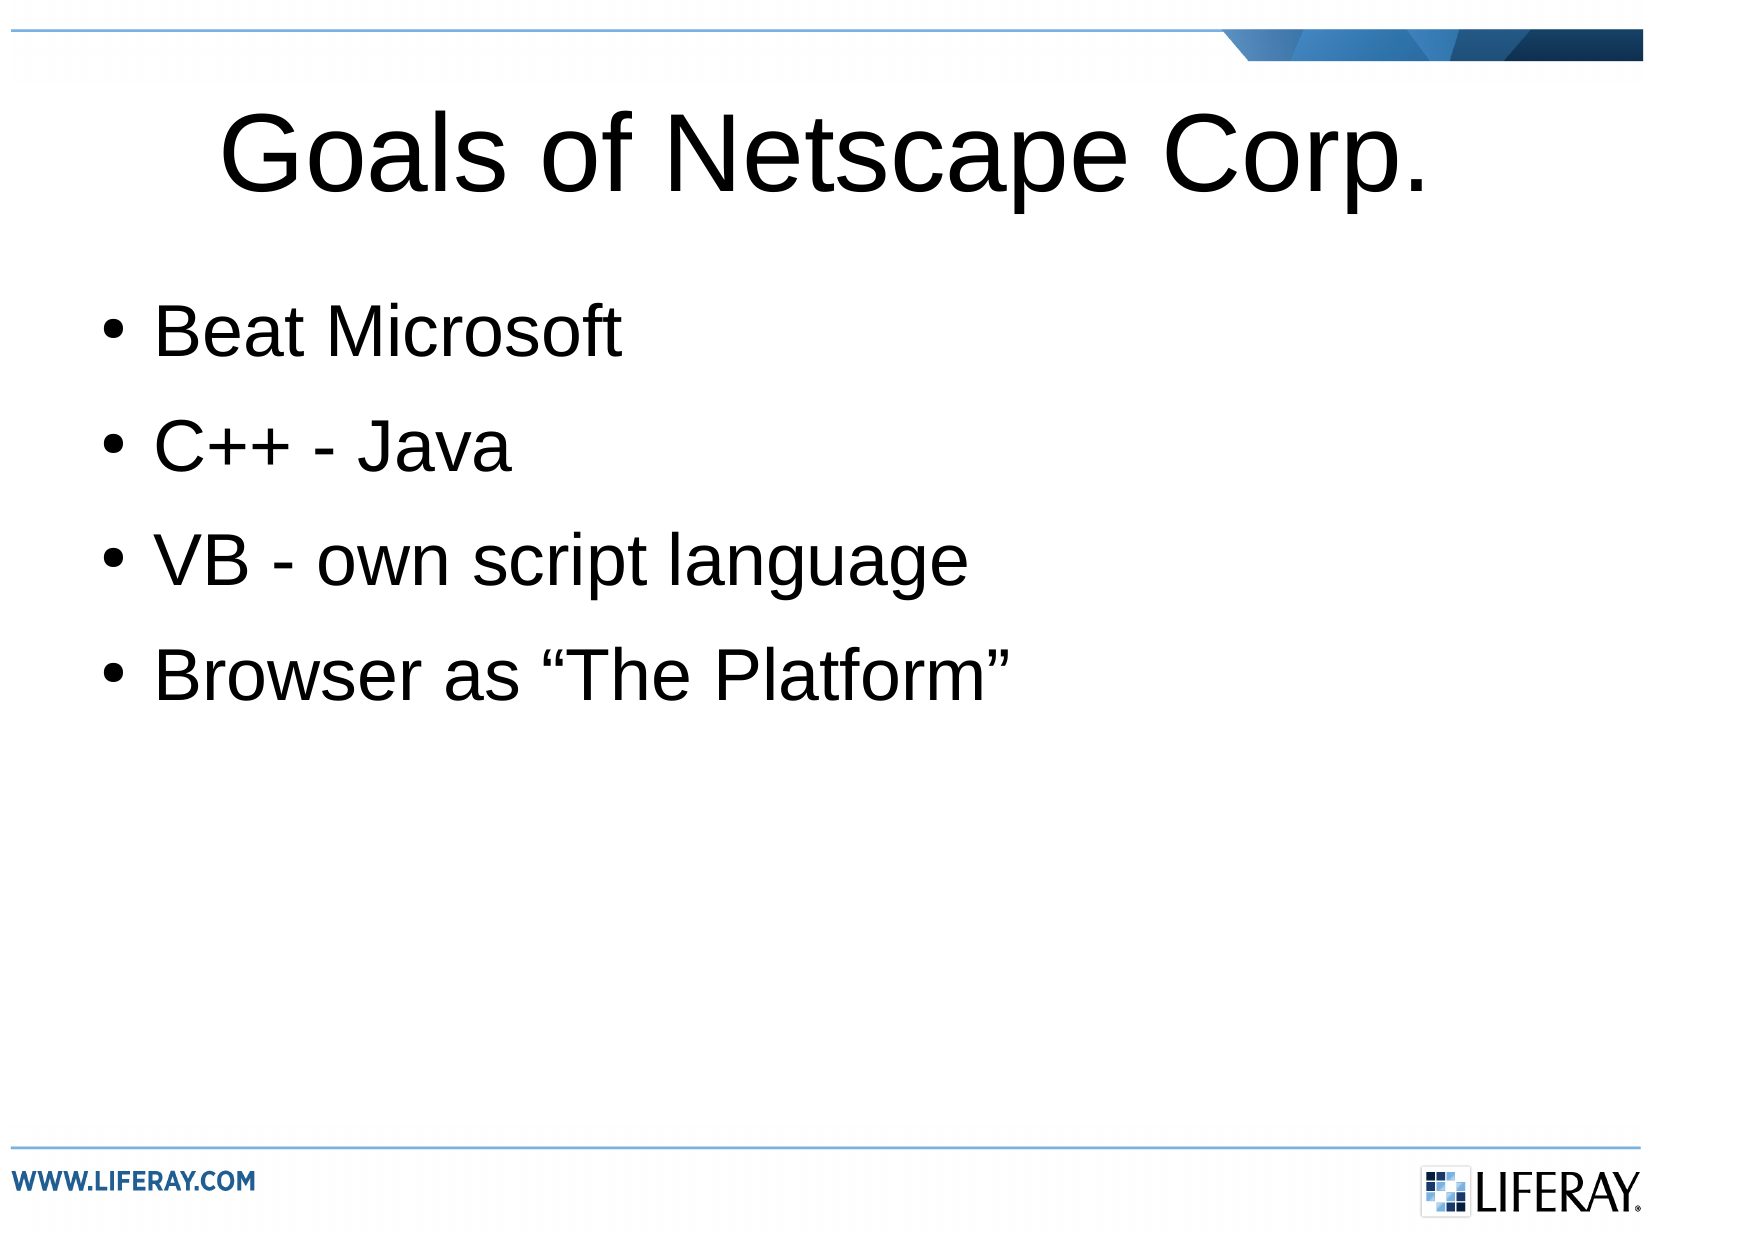

# Goals of Netscape Corp.
Beat Microsoft
C++ - Java
VB - own script language
Browser as “The Platform”